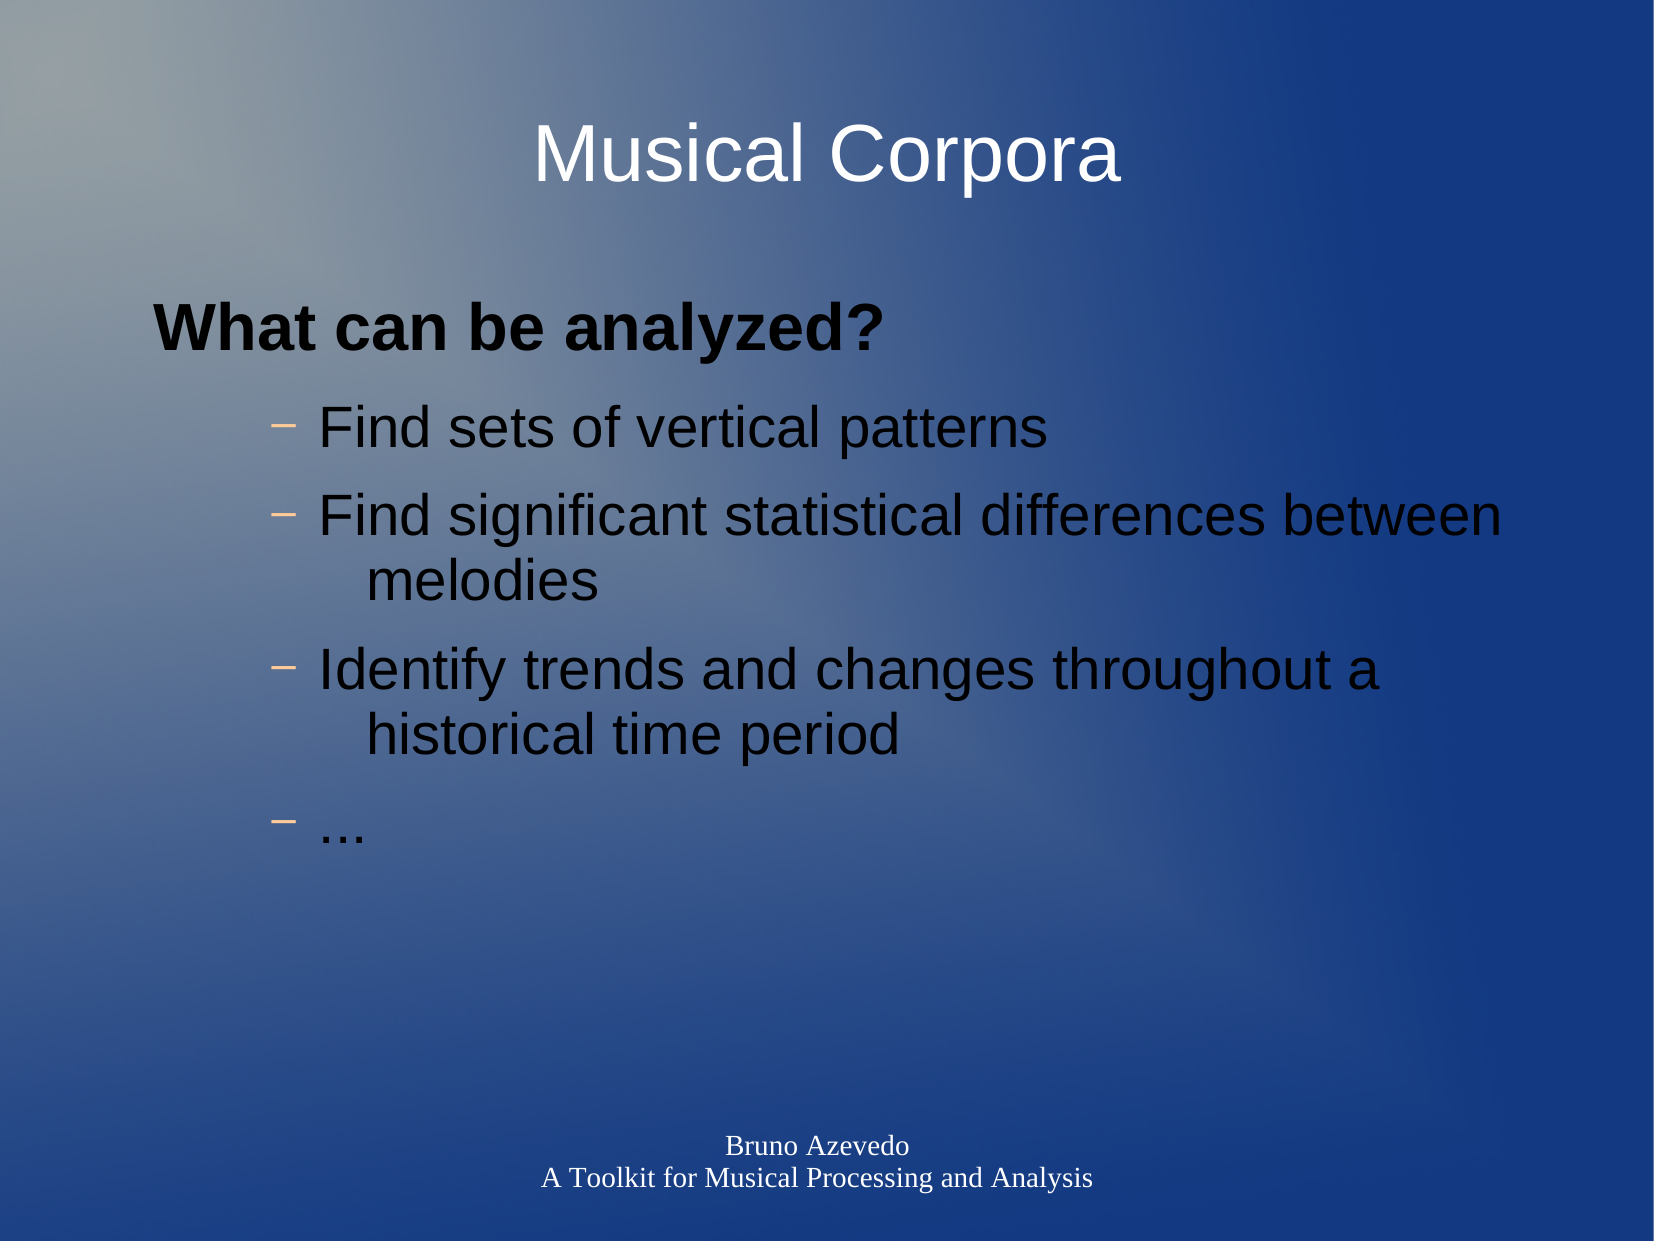

# Musical Corpora
What can be analyzed?
Find sets of vertical patterns
Find significant statistical differences between melodies
Identify trends and changes throughout a historical time period
...